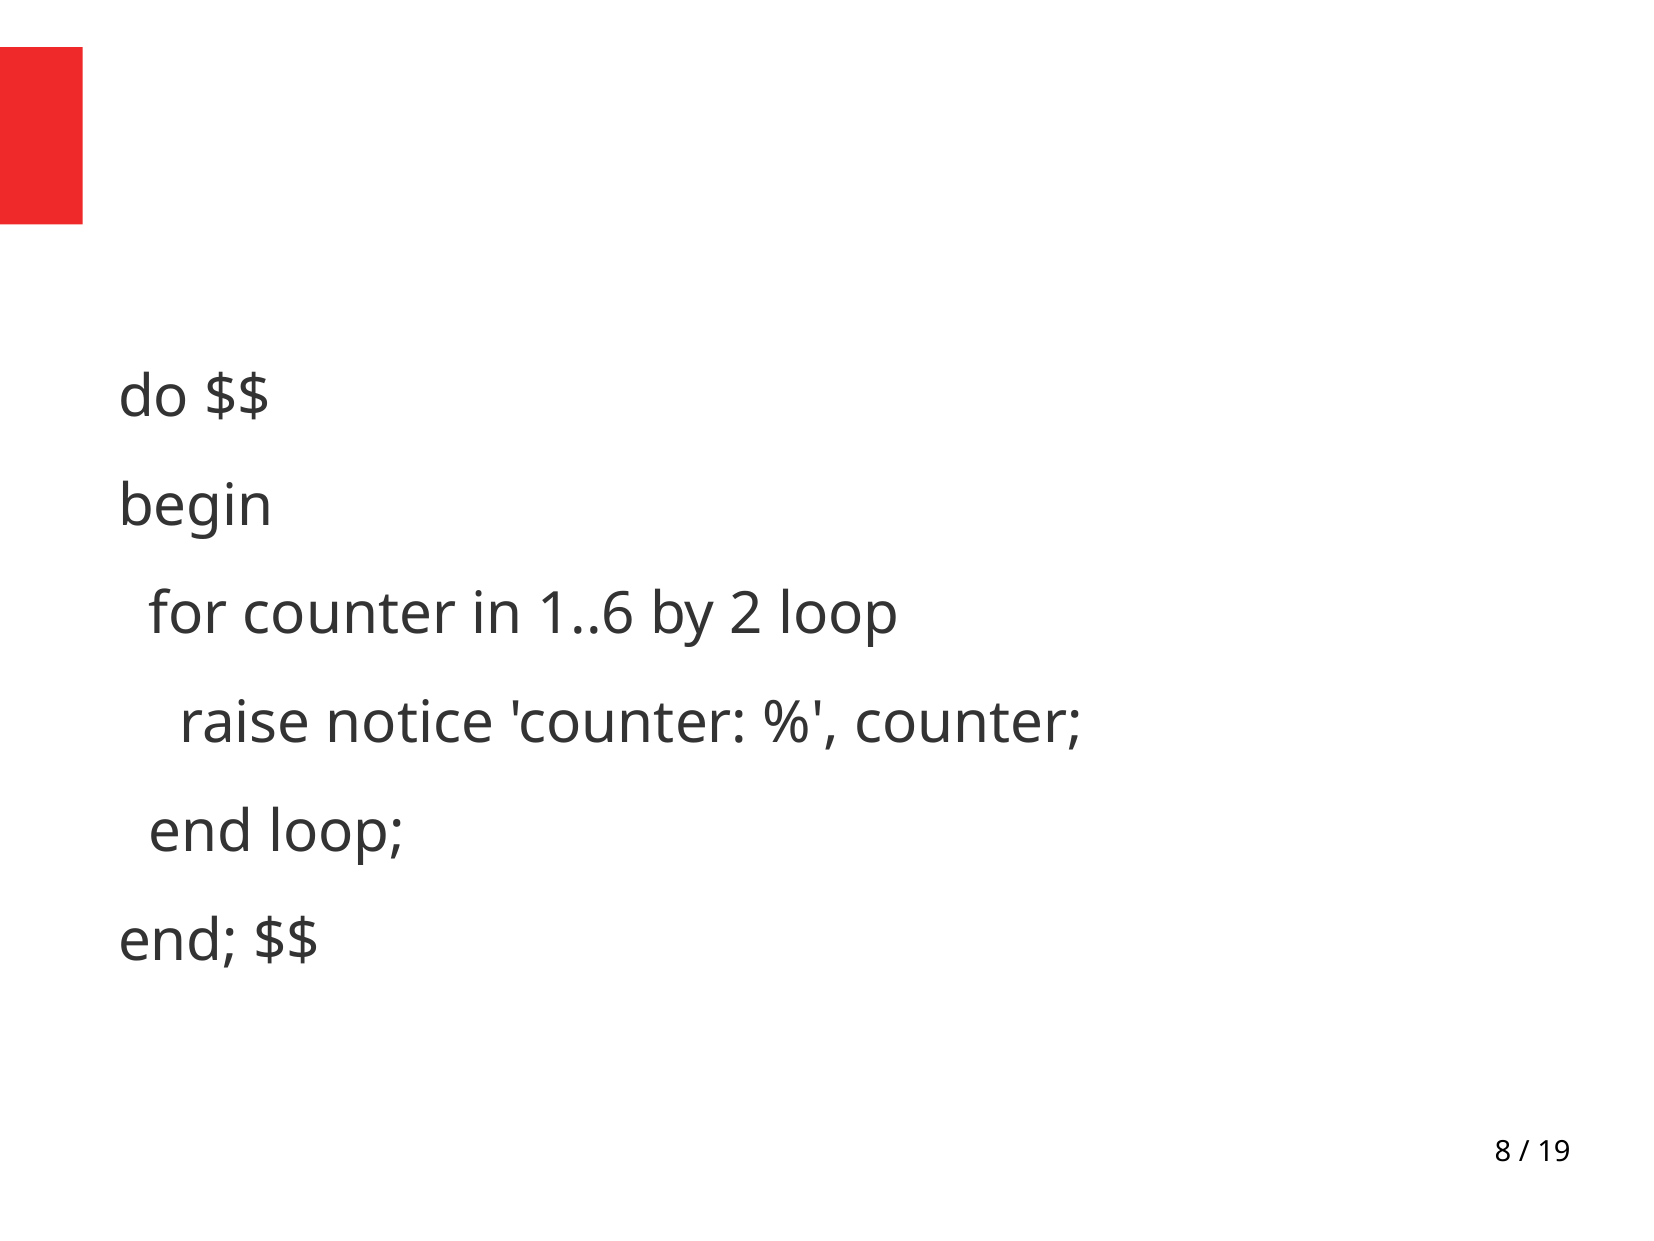

#
do $$
begin
 for counter in 1..6 by 2 loop
 raise notice 'counter: %', counter;
 end loop;
end; $$
8